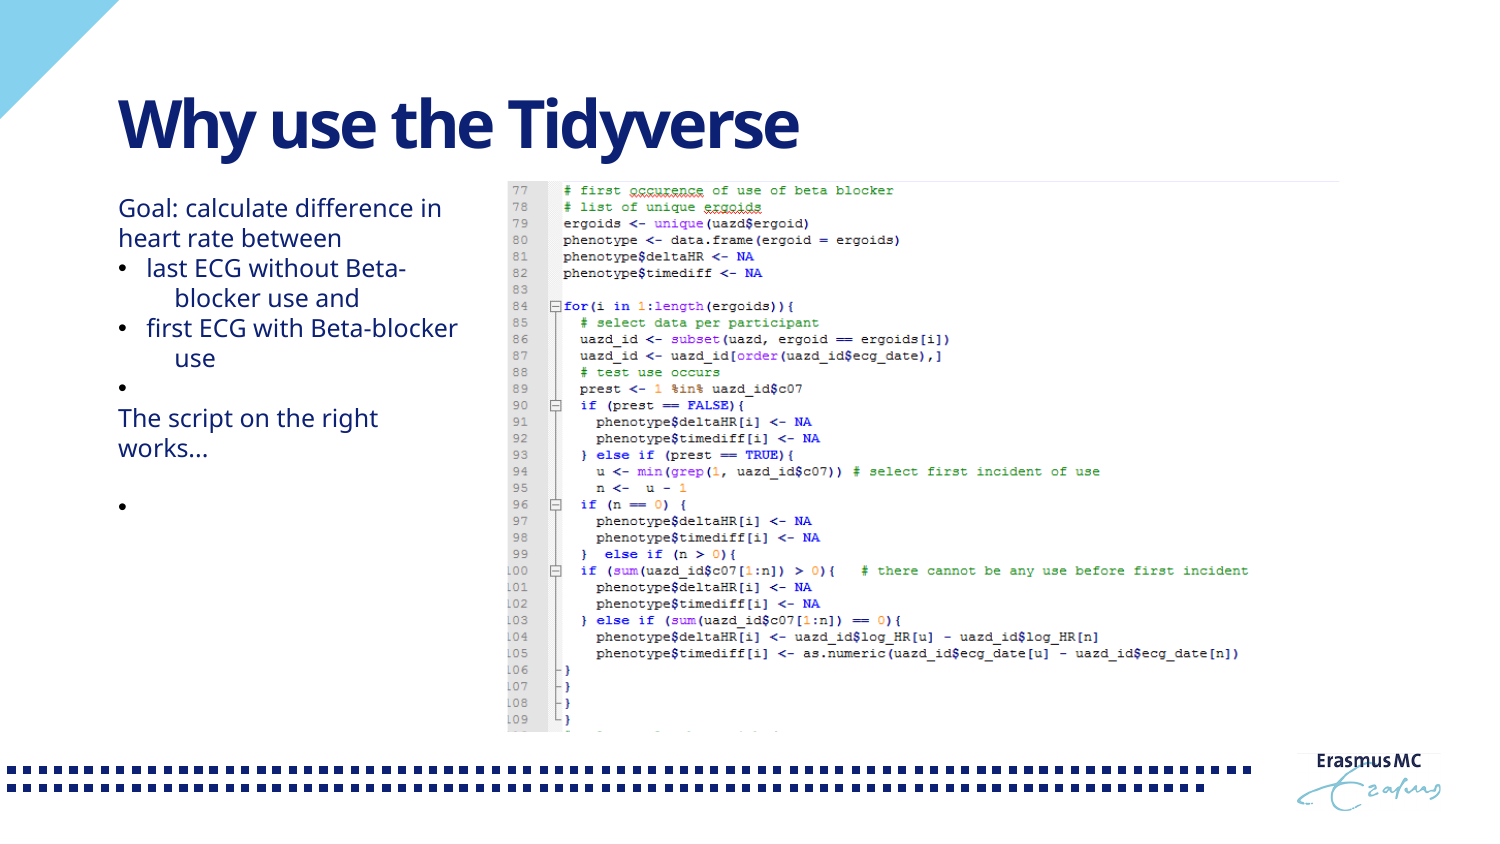

# Why use the Tidyverse
Goal: calculate difference in heart rate between
last ECG without Beta-blocker use and
first ECG with Beta-blocker use
The script on the right works...